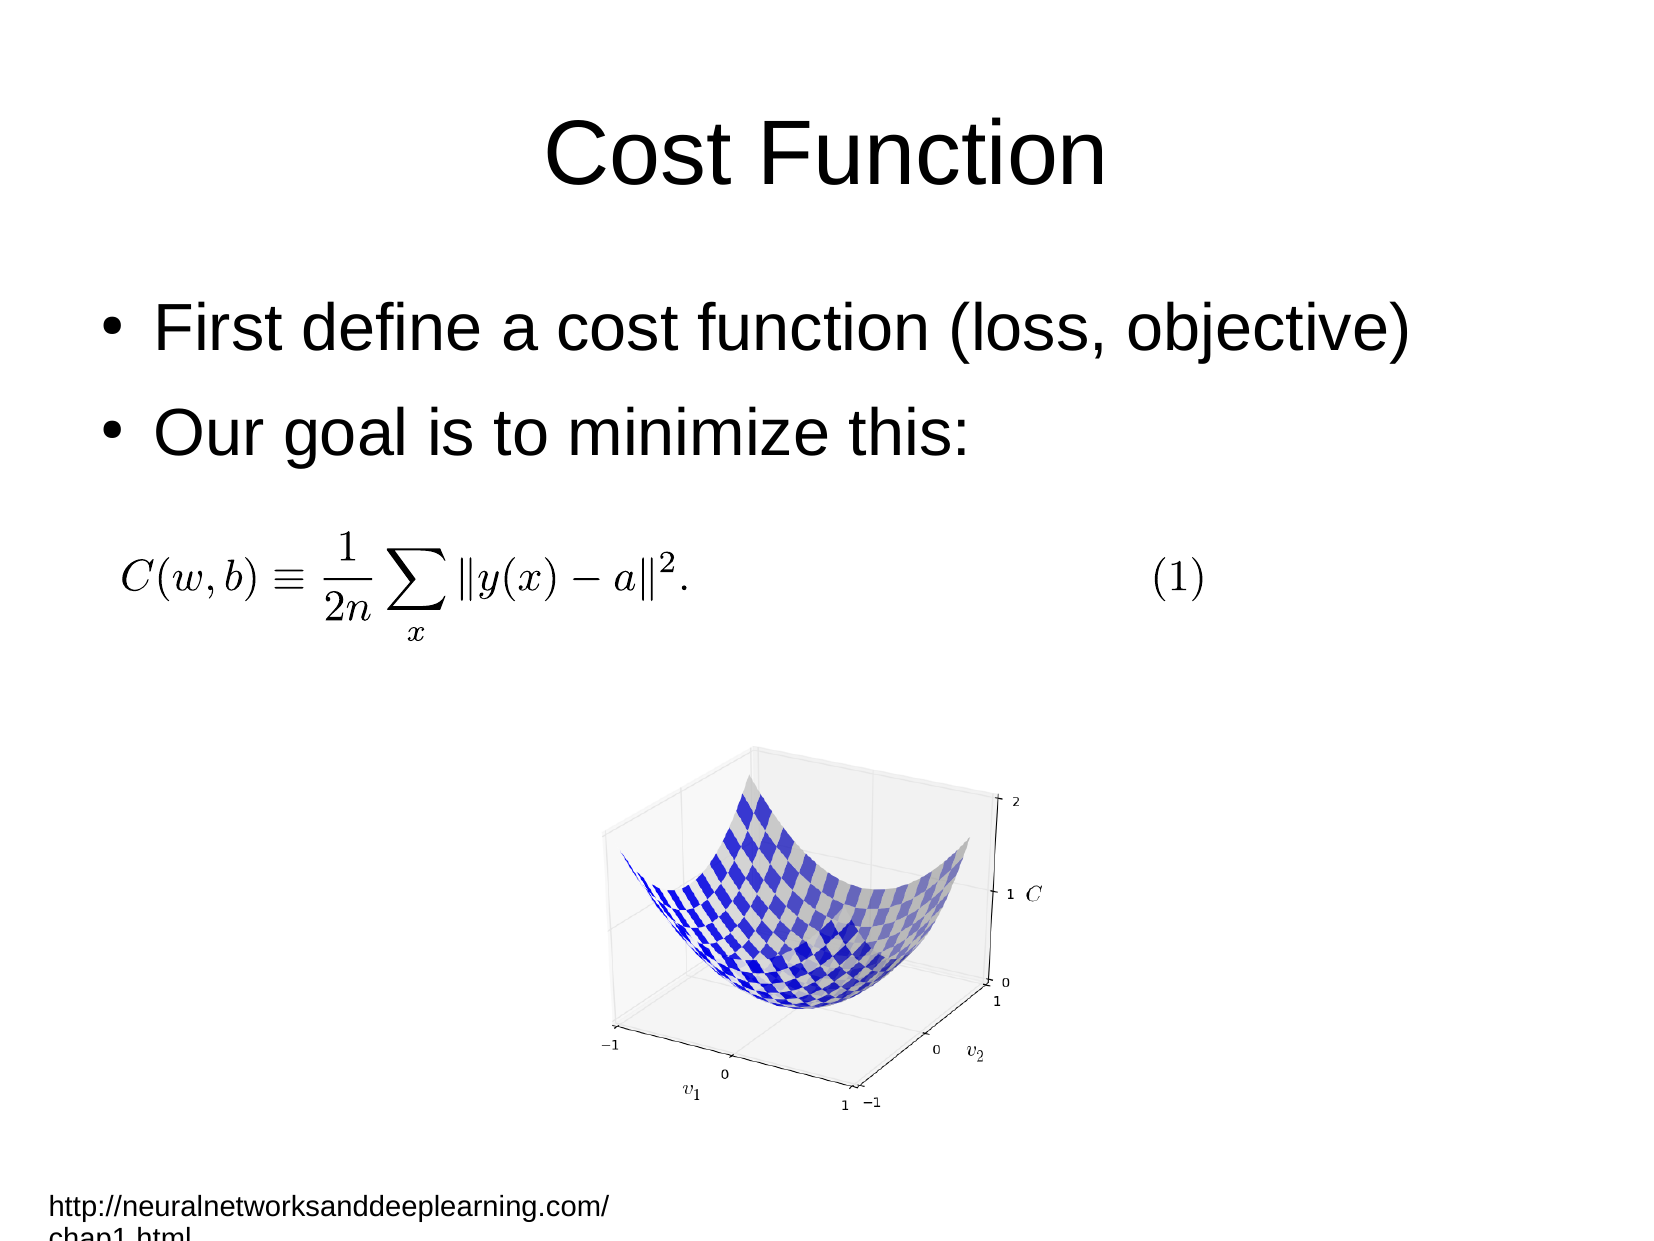

# Cost Function
First define a cost function (loss, objective)
Our goal is to minimize this:
http://neuralnetworksanddeeplearning.com/chap1.html